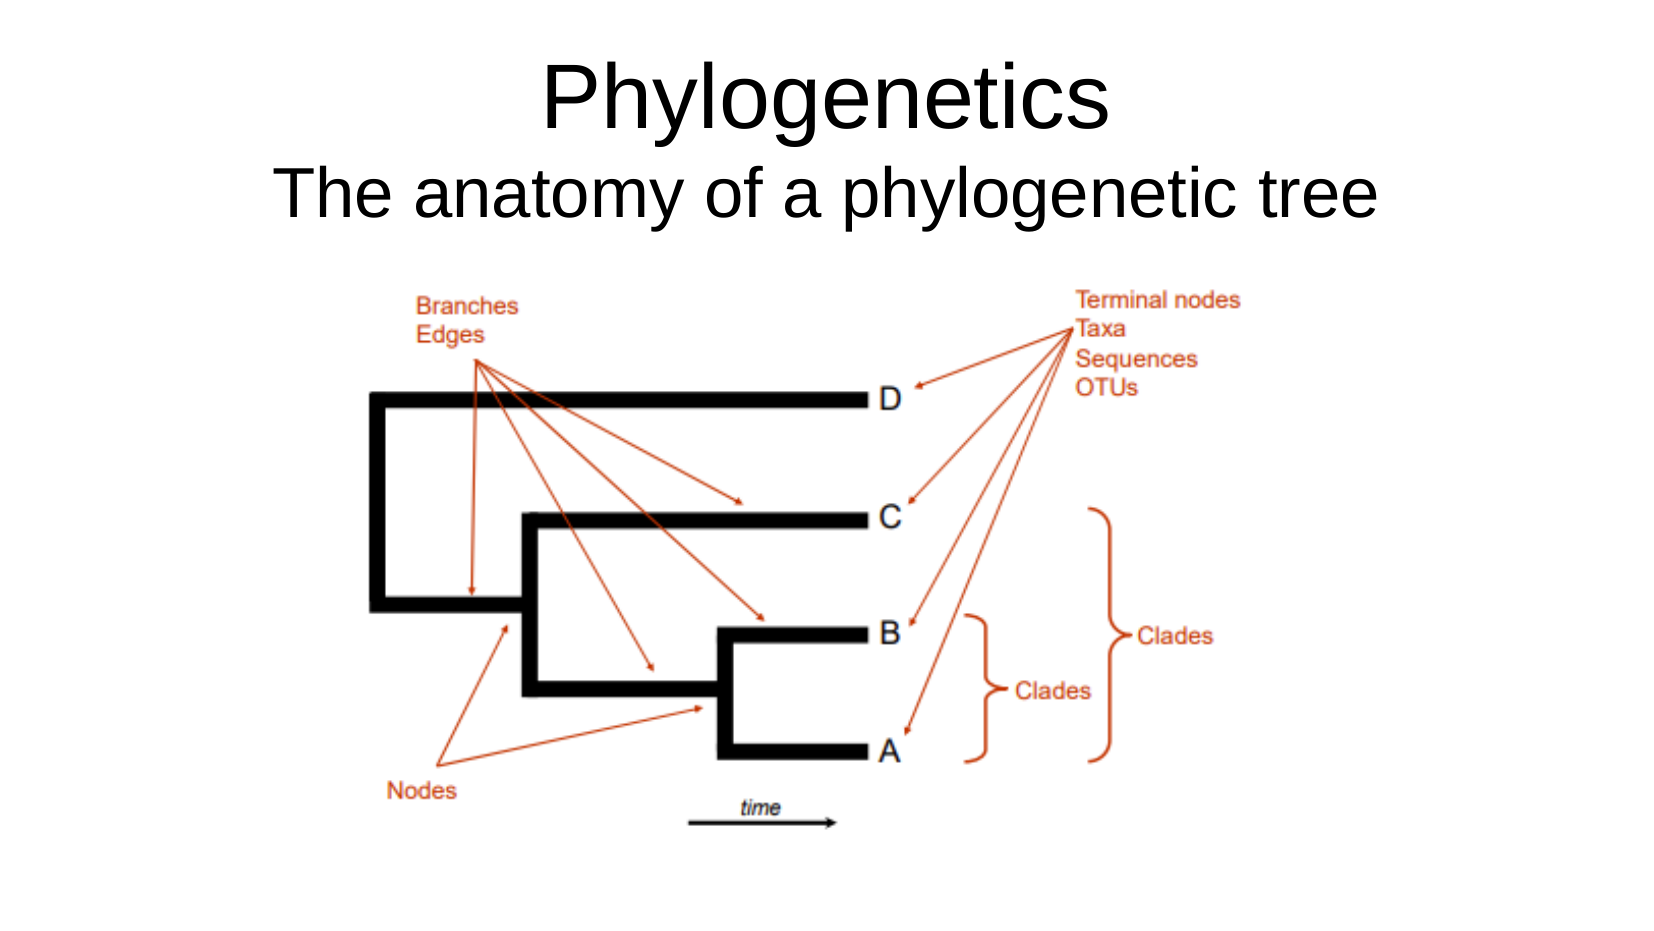

# Phylogenetics The anatomy of a phylogenetic tree